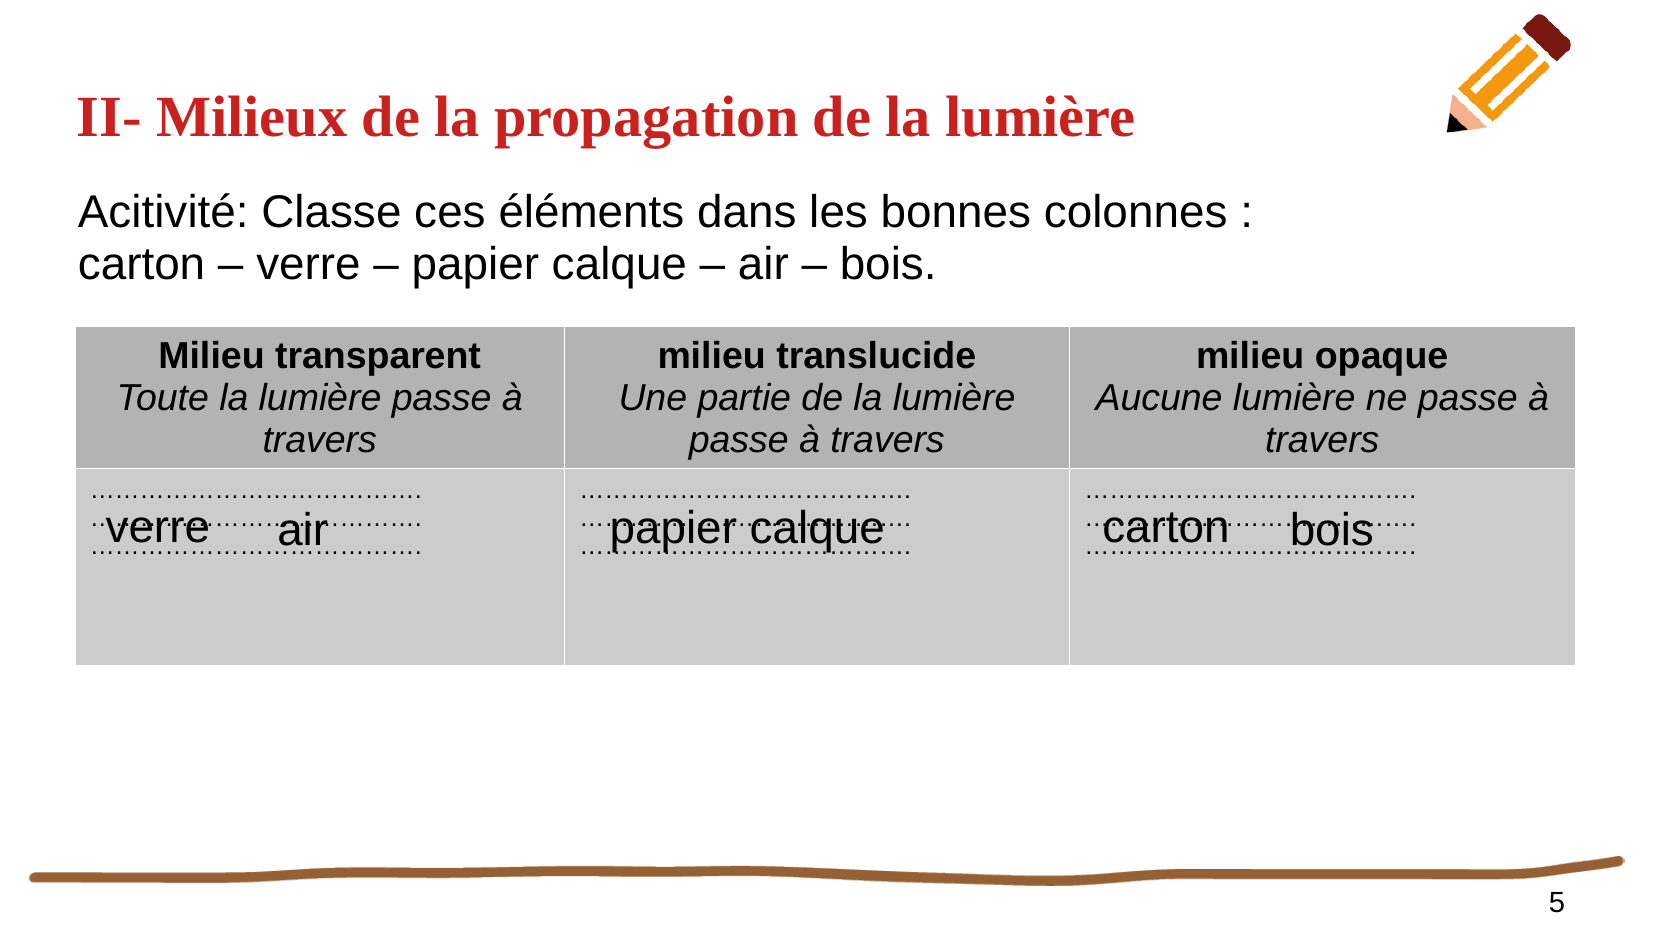

# II- Milieux de la propagation de la lumière
Acitivité: Classe ces éléments dans les bonnes colonnes :
carton – verre – papier calque – air – bois.
| Milieu transparent Toute la lumière passe à travers | milieu translucide Une partie de la lumière passe à travers | milieu opaque Aucune lumière ne passe à travers |
| --- | --- | --- |
| …………………………………. …………………………………. …………………………………. | …………………………………. …………………………………. …………………………………. | …………………………………. …………………………………. …………………………………. |
verre
carton
papier calque
air
bois
5